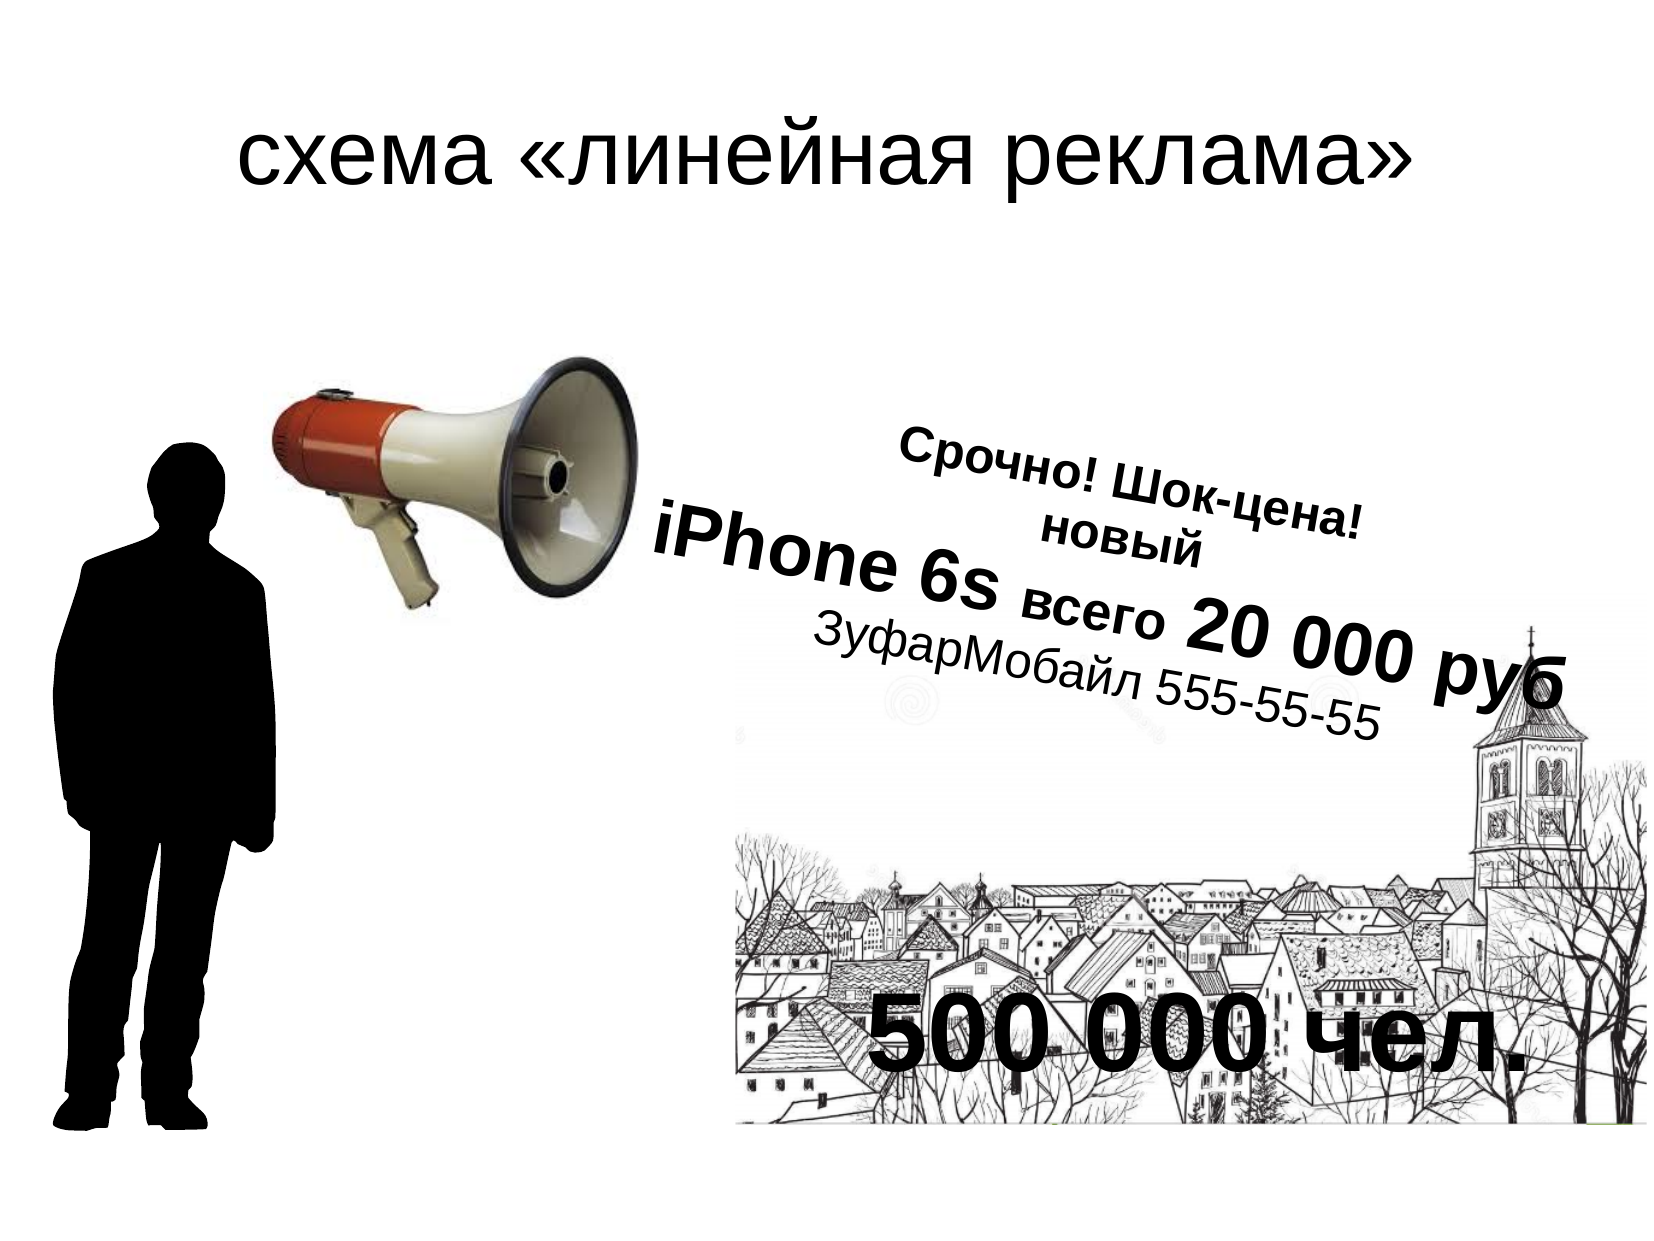

# схема «линейная реклама»
Срочно! Шок-цена!
новый
iPhone 6s всего 20 000 руб
ЗуфарМобайл 555-55-55
500 000 чел.